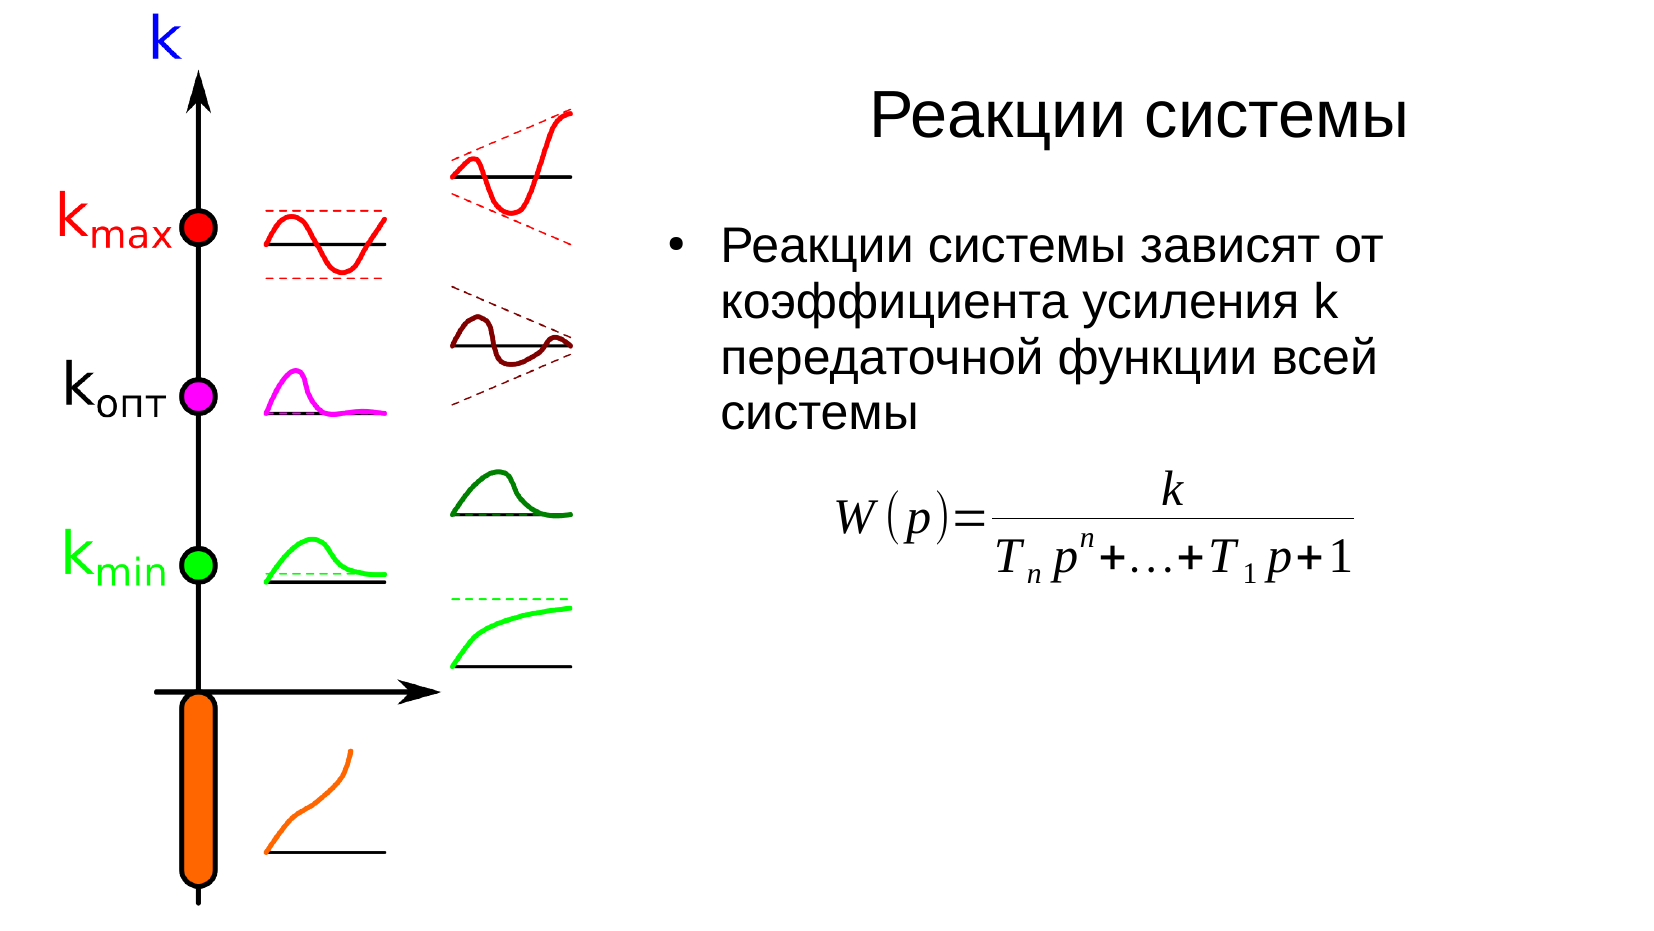

# Реакции системы
Реакции системы зависят от коэффициента усиления k передаточной функции всей системы